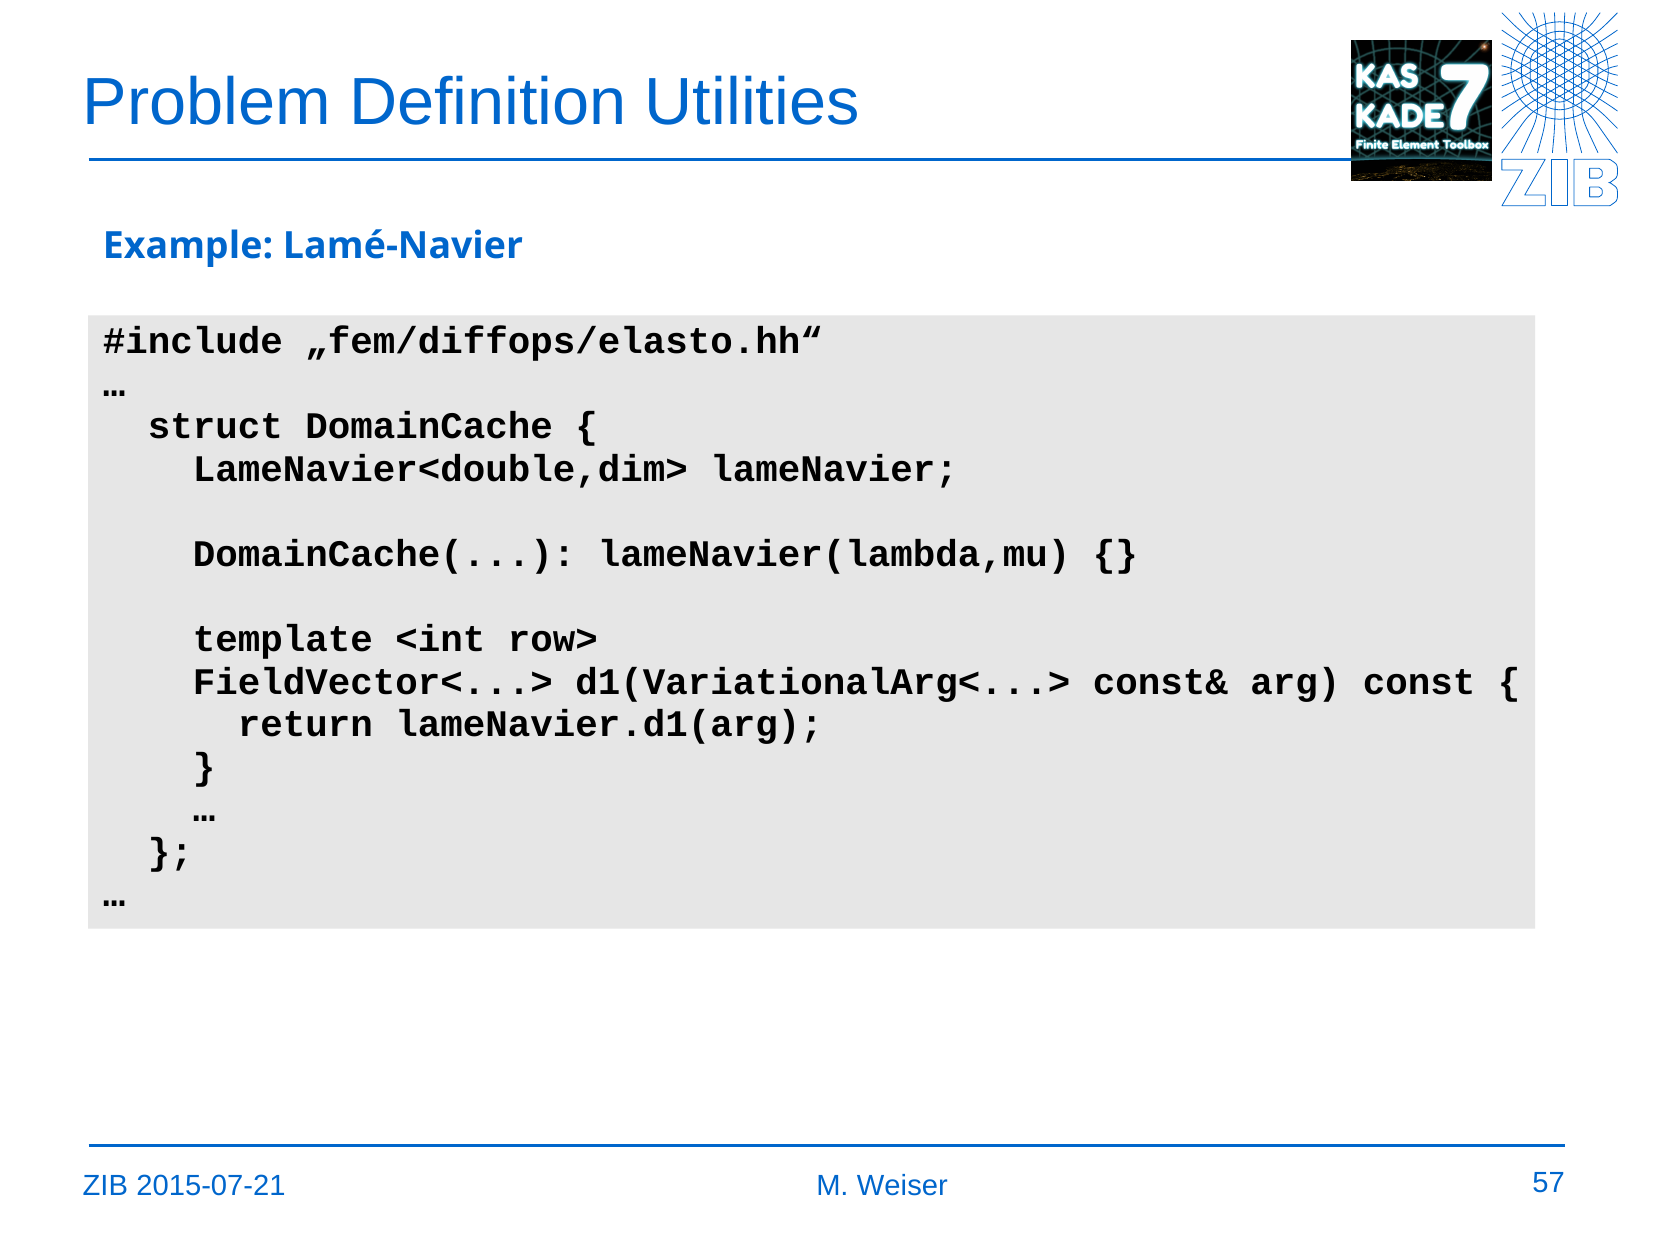

# Problem Definition Utilities
Example: Lamé-Navier
#include „fem/diffops/elasto.hh“
…
 struct DomainCache {
 LameNavier<double,dim> lameNavier;
 DomainCache(...): lameNavier(lambda,mu) {}
 template <int row>
 FieldVector<...> d1(VariationalArg<...> const& arg) const {
 return lameNavier.d1(arg);
 }
 …
 };
…
57
ZIB 2015-07-21
M. Weiser